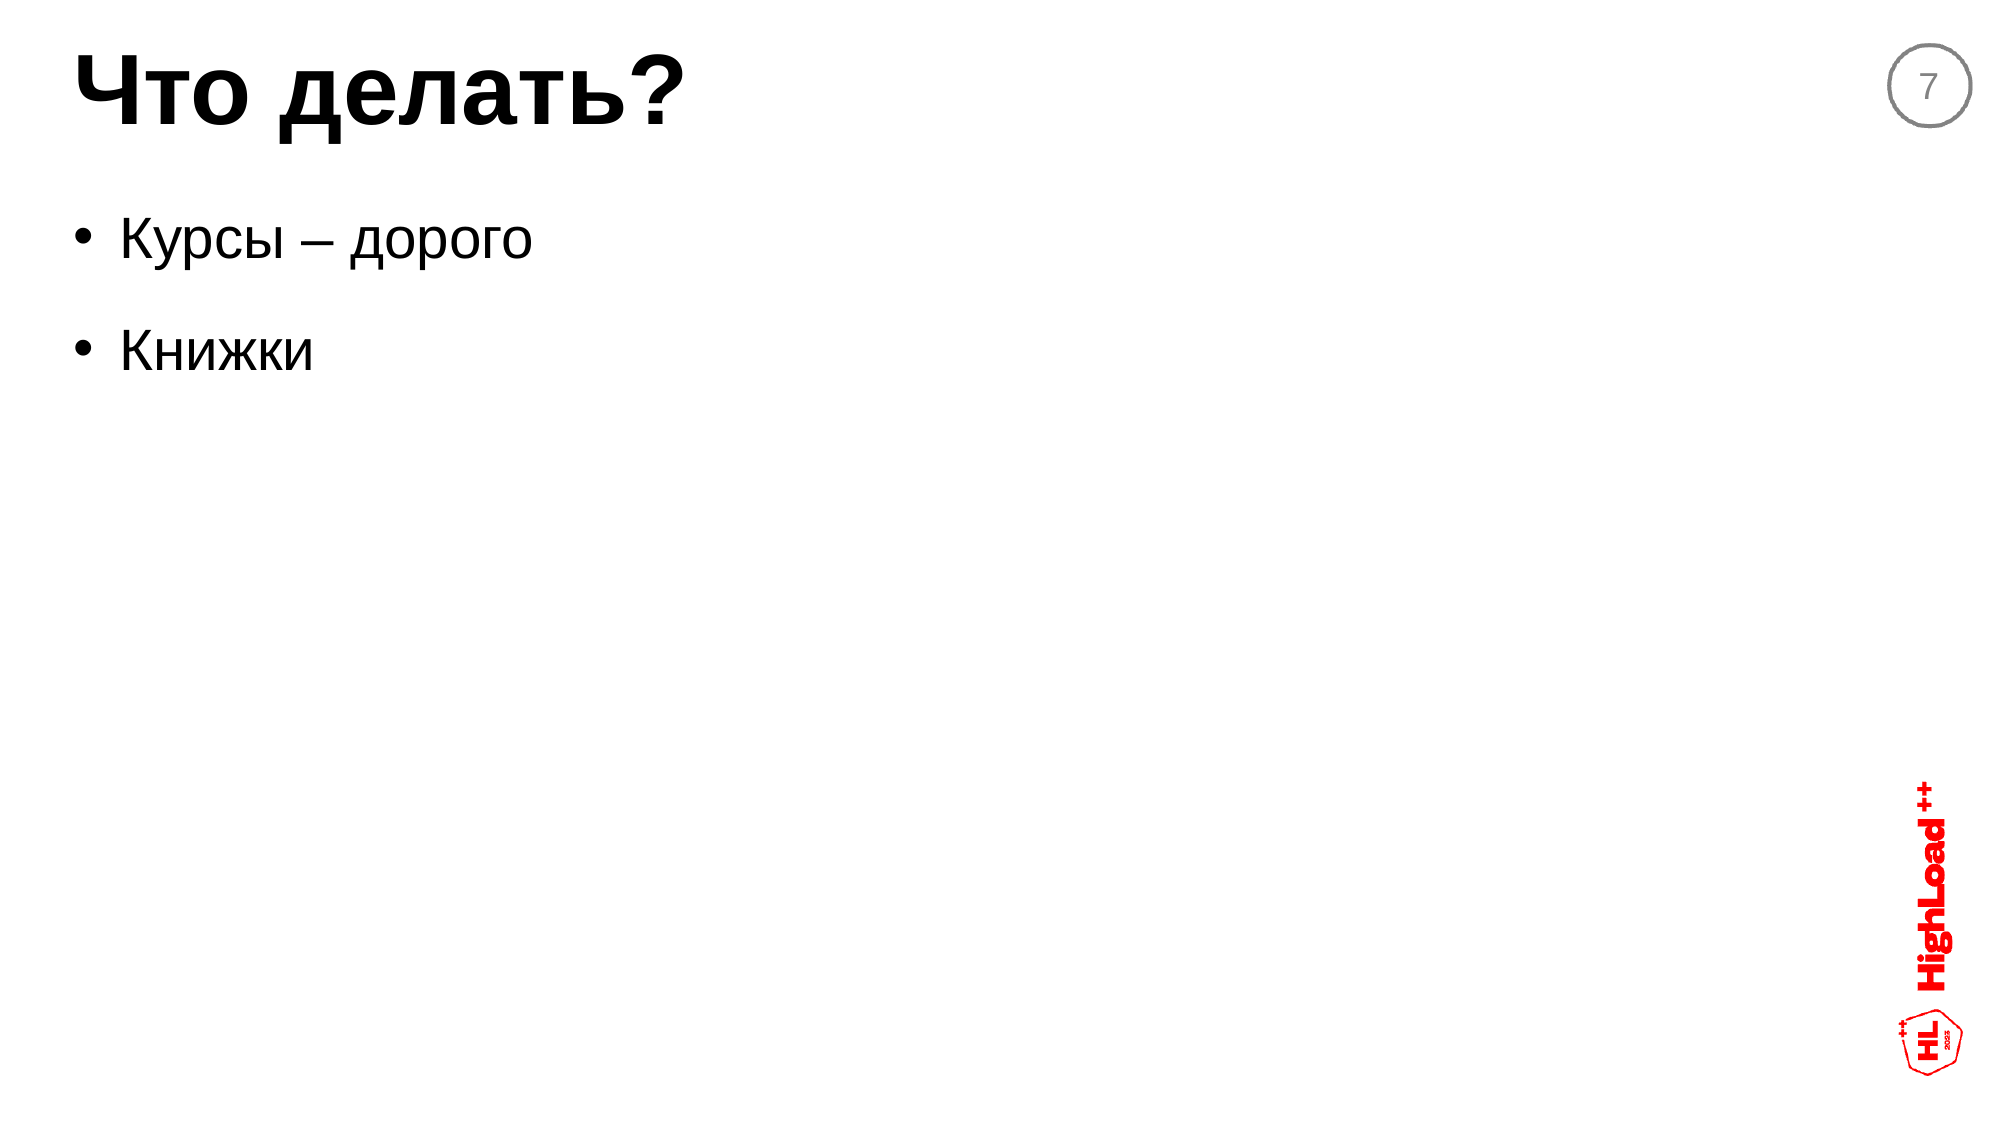

# Что делать?
7
 Курсы – дорого
 Книжки